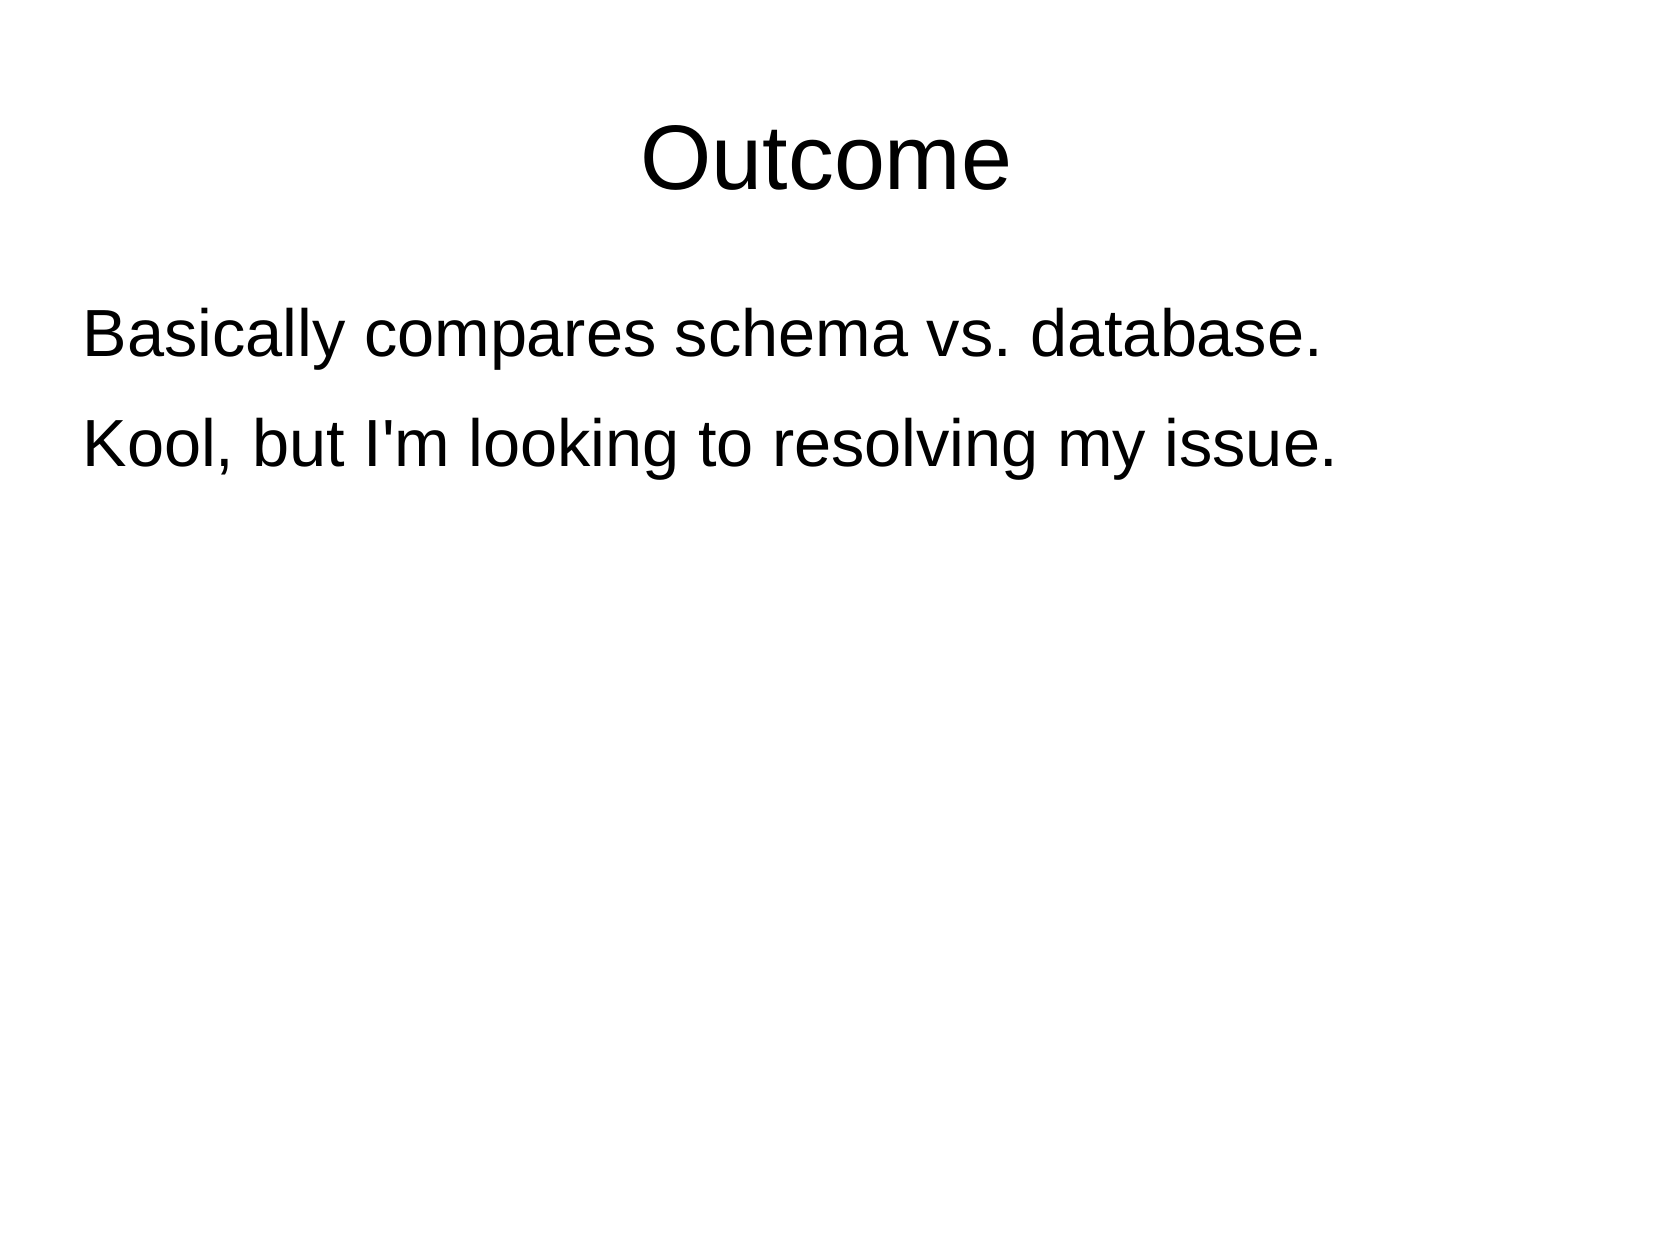

# Outcome
Basically compares schema vs. database.
Kool, but I'm looking to resolving my issue.